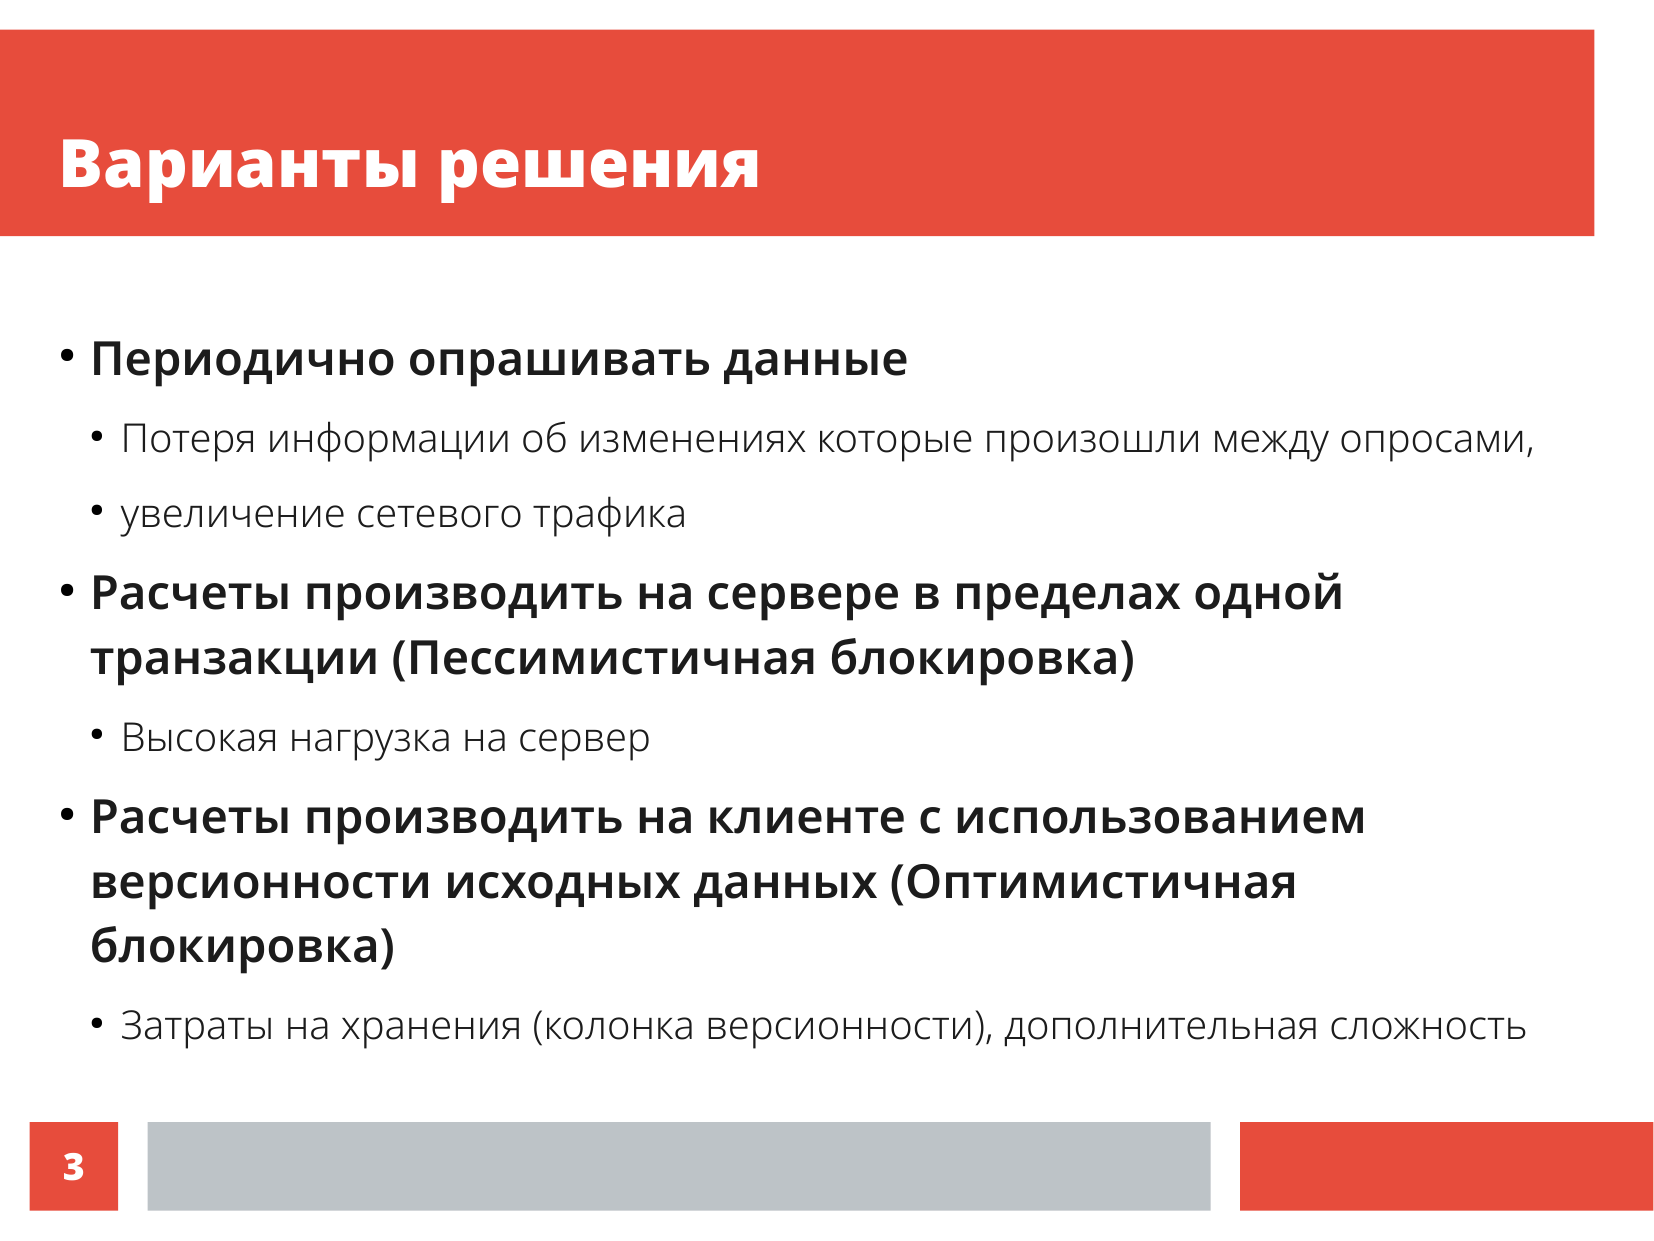

# Варианты решения
Периодично опрашивать данные
Потеря информации об изменениях которые произошли между опросами,
увеличение сетевого трафика
Расчеты производить на сервере в пределах одной транзакции (Пессимистичная блокировка)
Высокая нагрузка на сервер
Расчеты производить на клиенте с использованием версионности исходных данных (Оптимистичная блокировка)
Затраты на хранения (колонка версионности), дополнительная сложность
3